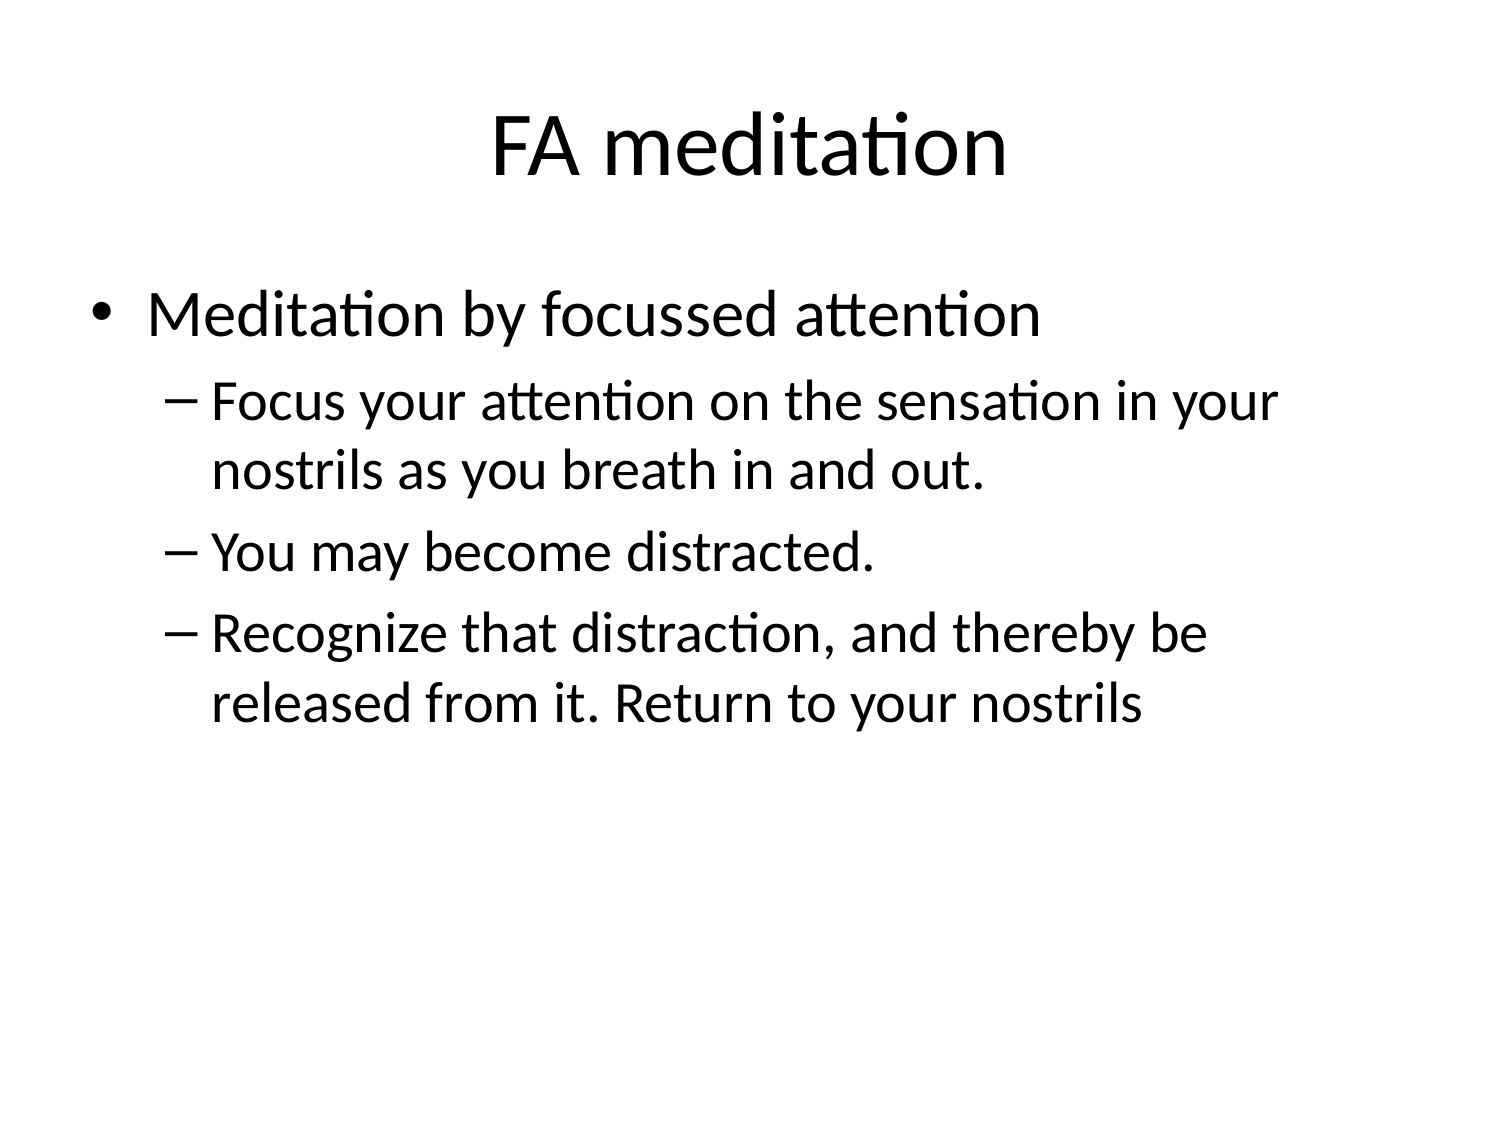

# FA meditation
Meditation by focussed attention
Focus your attention on the sensation in your nostrils as you breath in and out.
You may become distracted.
Recognize that distraction, and thereby be released from it. Return to your nostrils